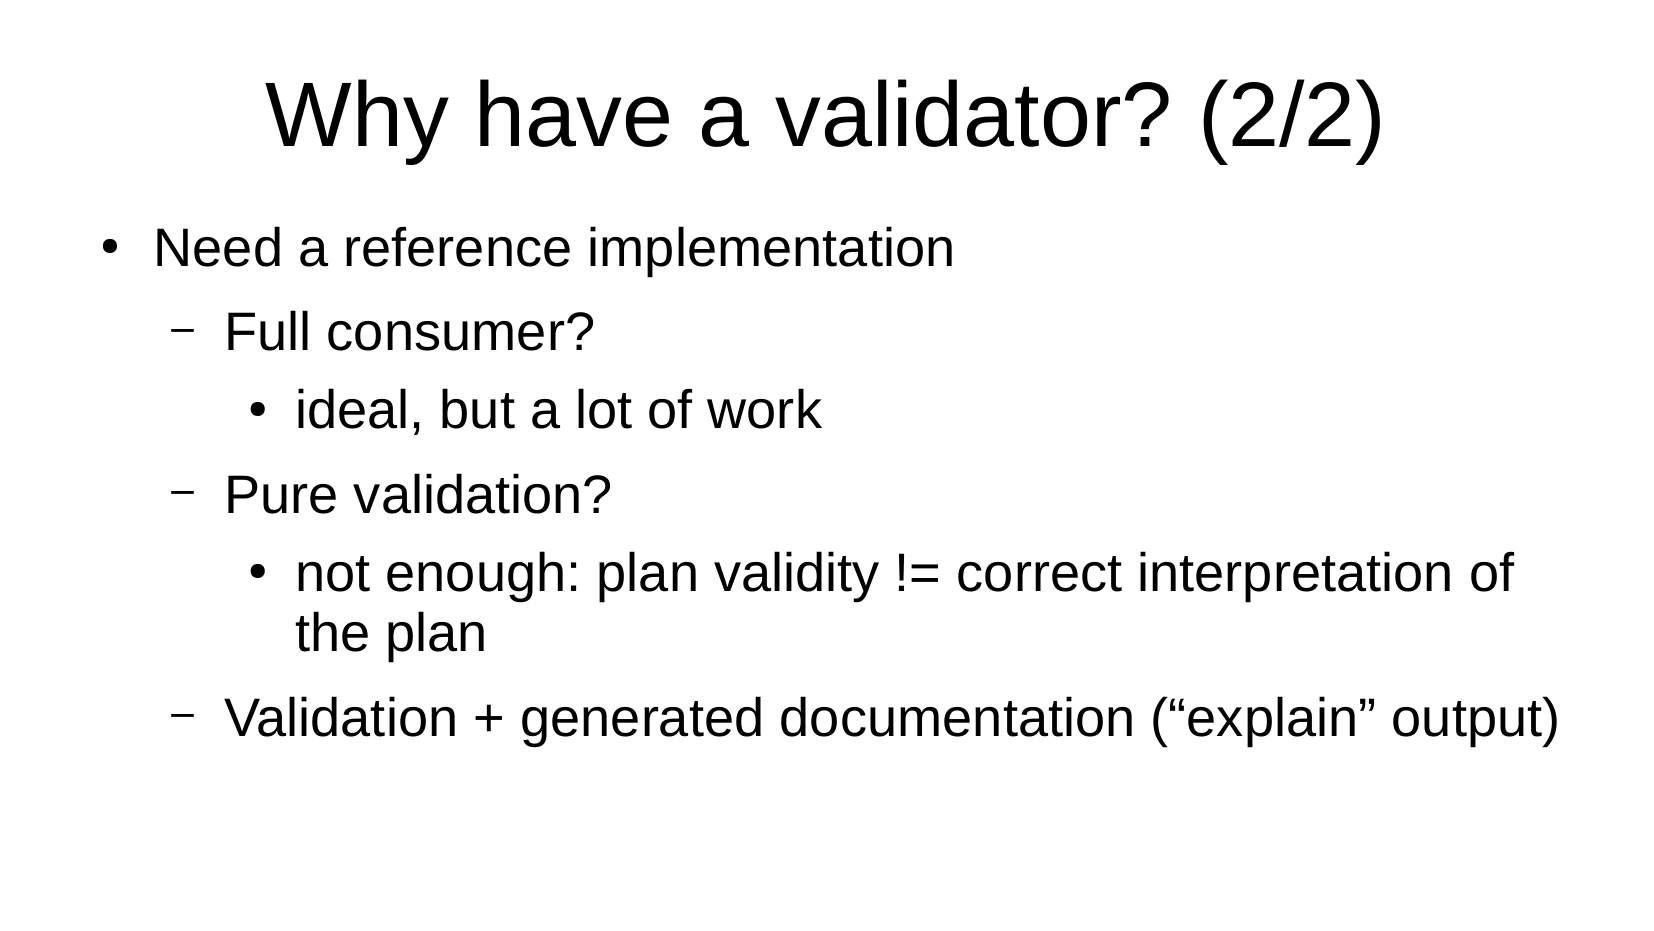

# Why have a validator? (2/2)
Need a reference implementation
Full consumer?
ideal, but a lot of work
Pure validation?
not enough: plan validity != correct interpretation of the plan
Validation + generated documentation (“explain” output)